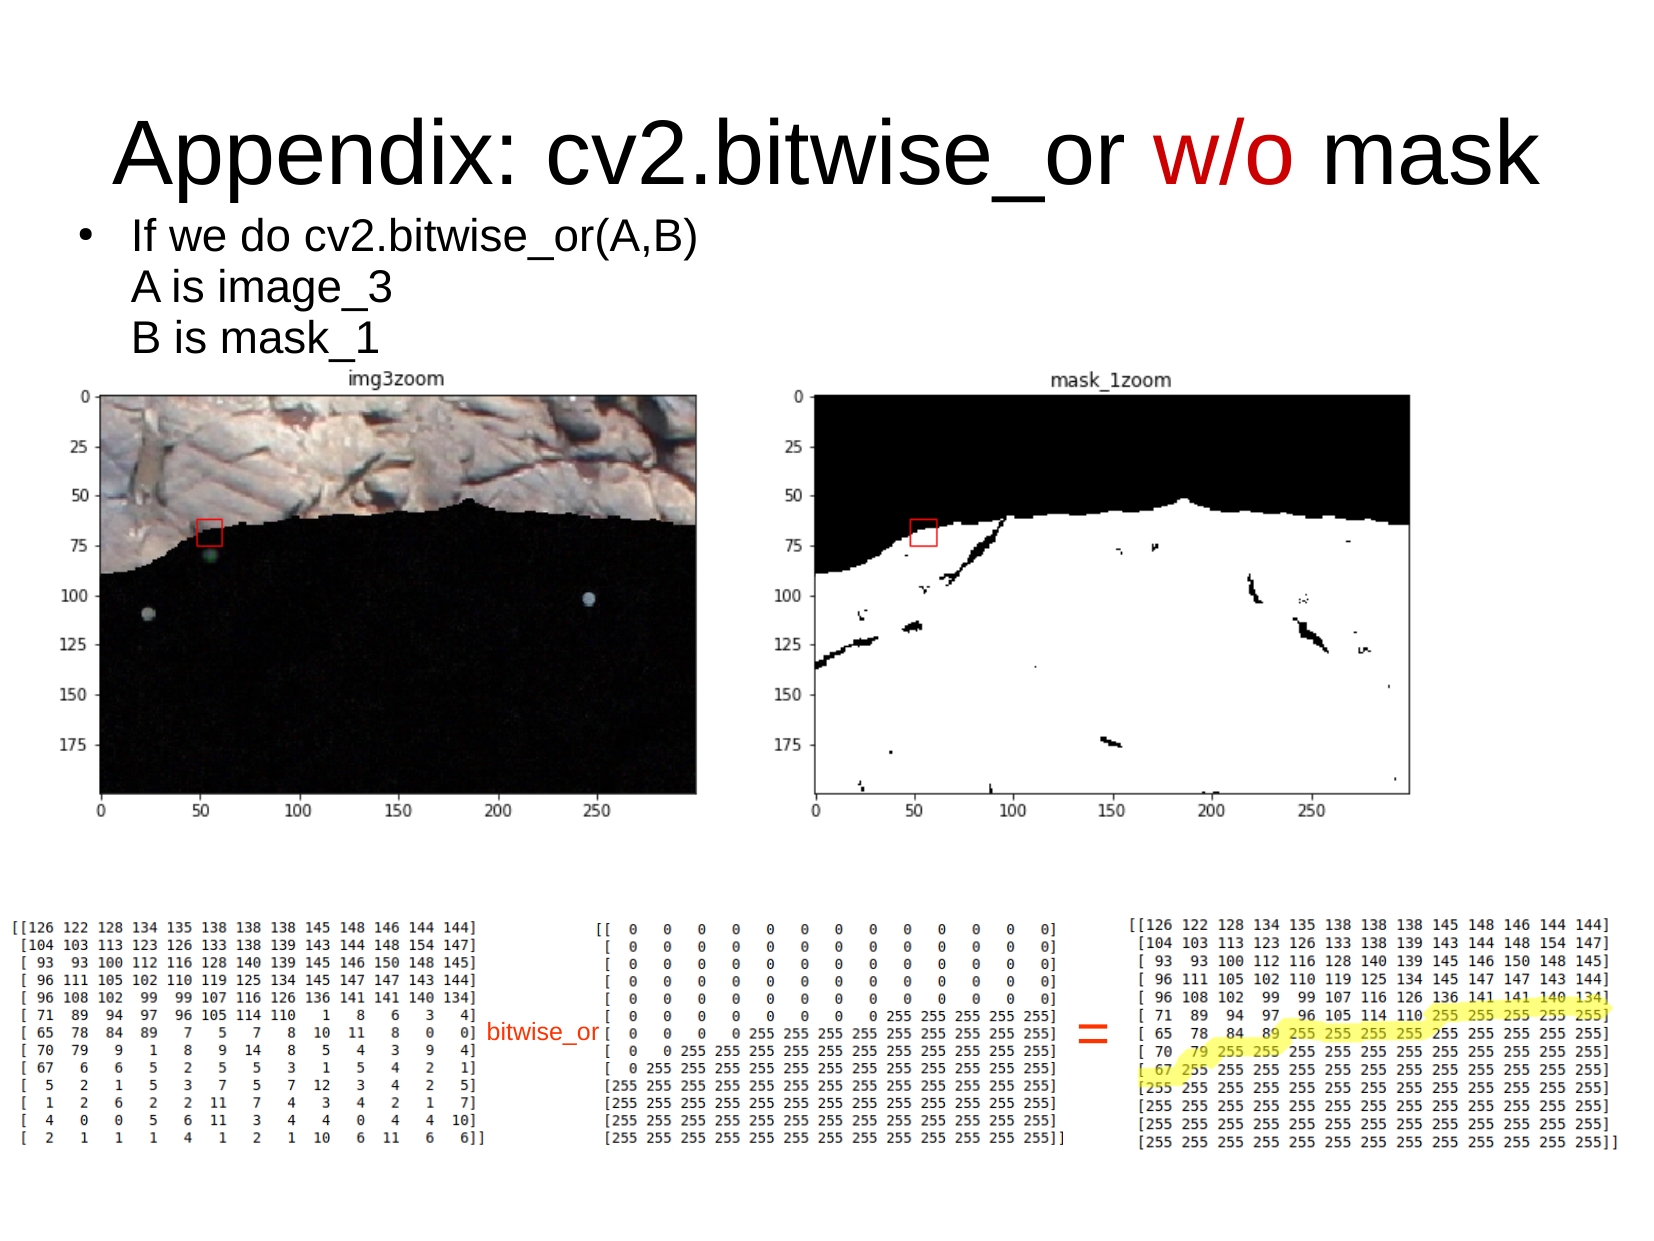

# Appendix: cv2.bitwise_or w/o mask
If we do cv2.bitwise_or(A,B)
A is image_3
B is mask_1
=
=
bitwise_or